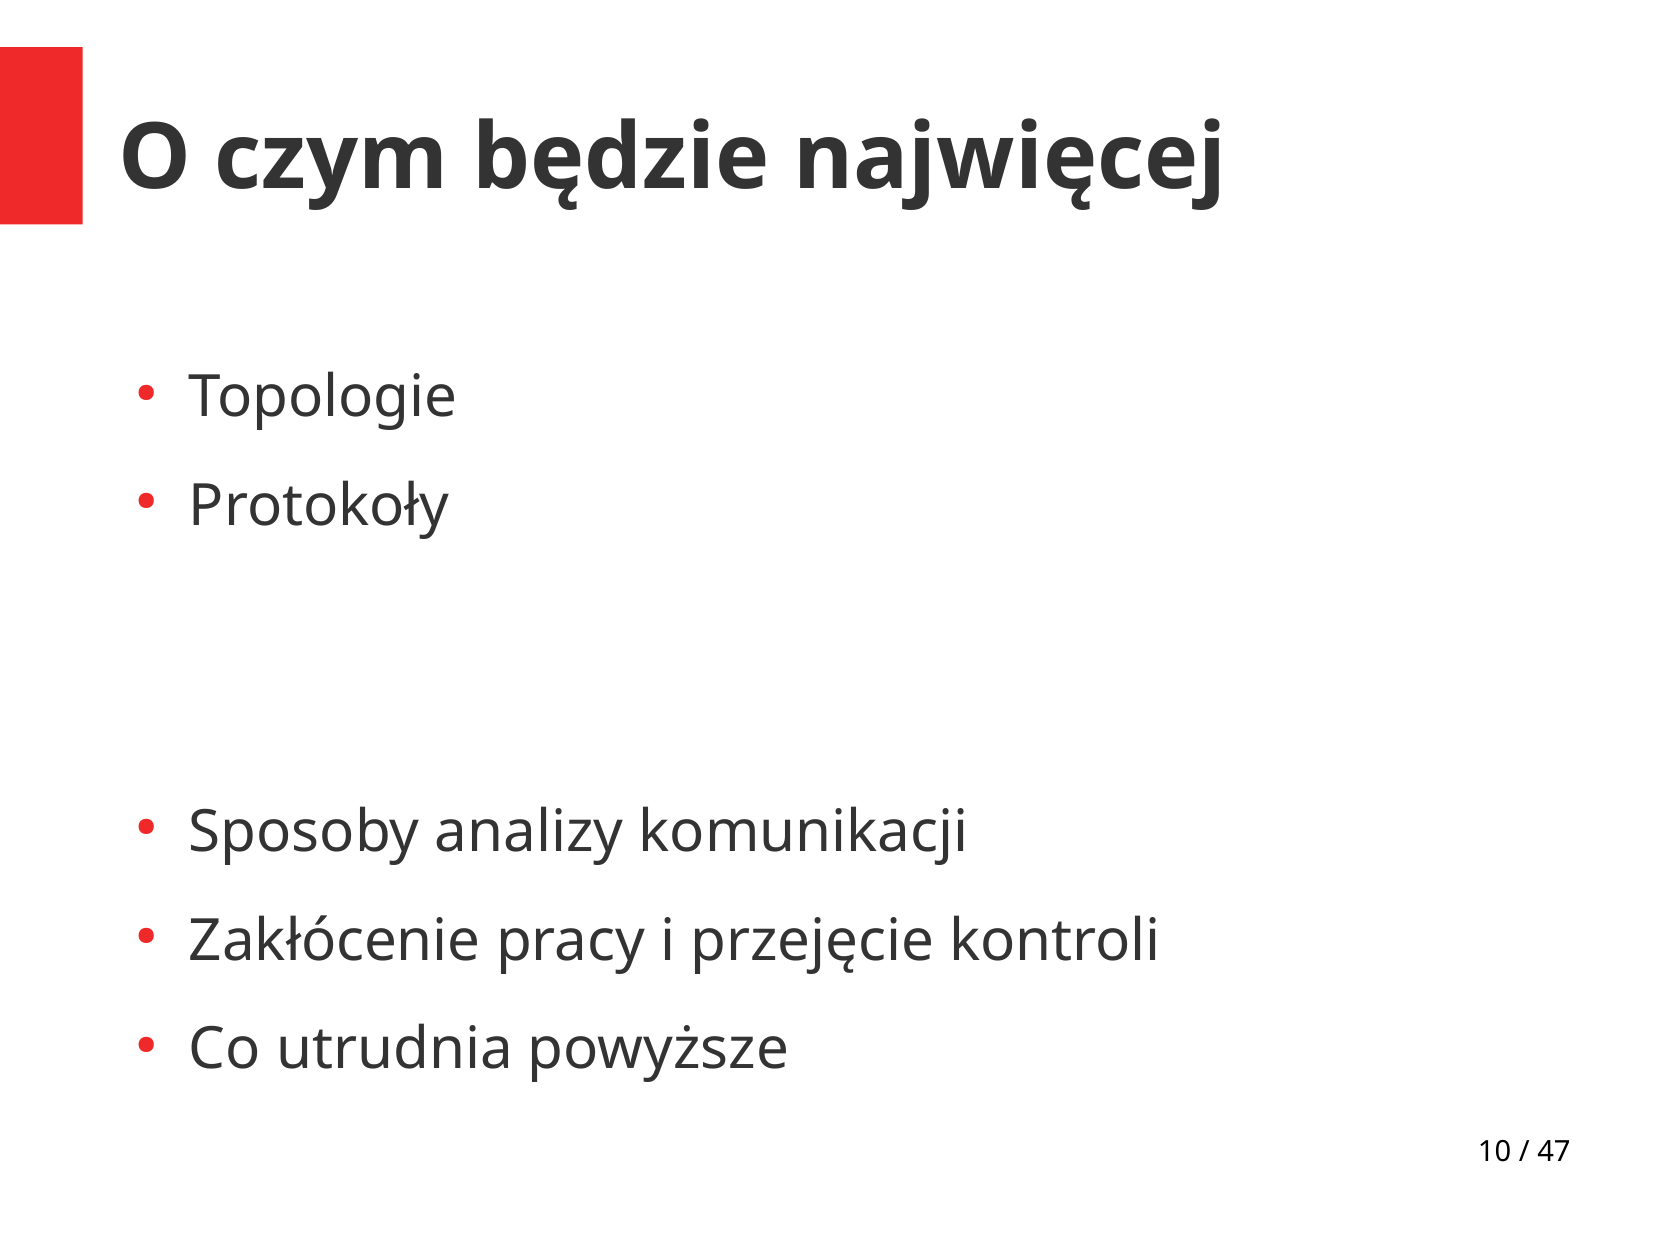

# O czym będzie najwięcej
Topologie
Protokoły
Sposoby analizy komunikacji
Zakłócenie pracy i przejęcie kontroli
Co utrudnia powyższe
10